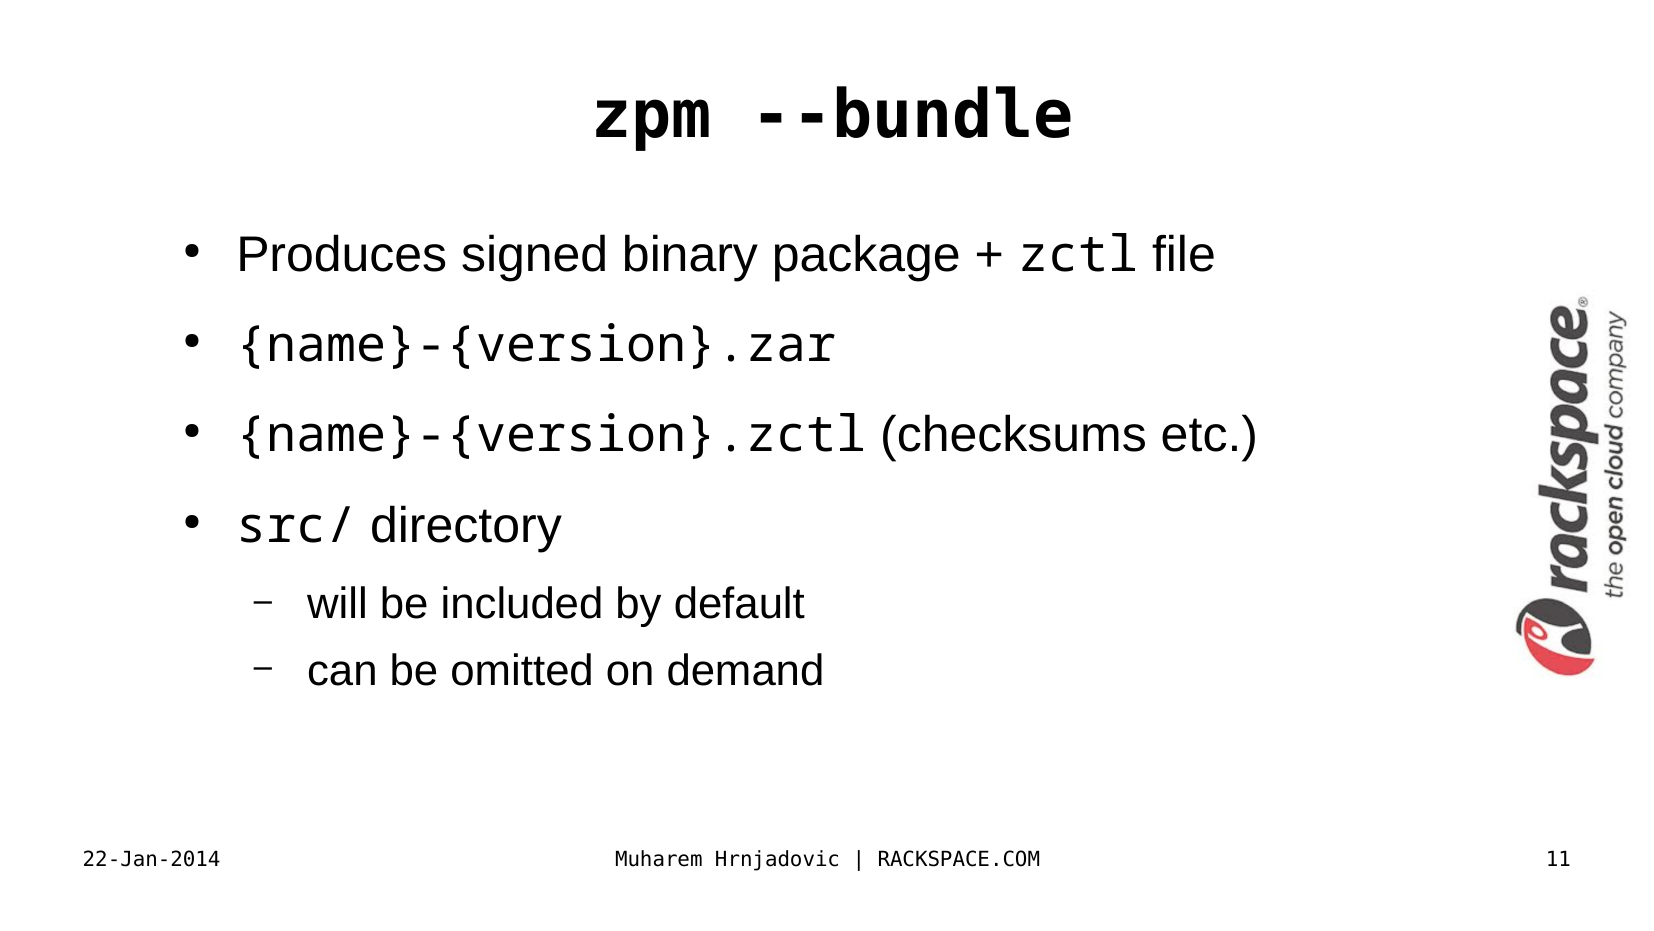

# zpm --bundle
Produces signed binary package + zctl file
{name}-{version}.zar
{name}-{version}.zctl (checksums etc.)
src/ directory
will be included by default
can be omitted on demand
22-Jan-2014
Muharem Hrnjadovic | RACKSPACE.COM
11